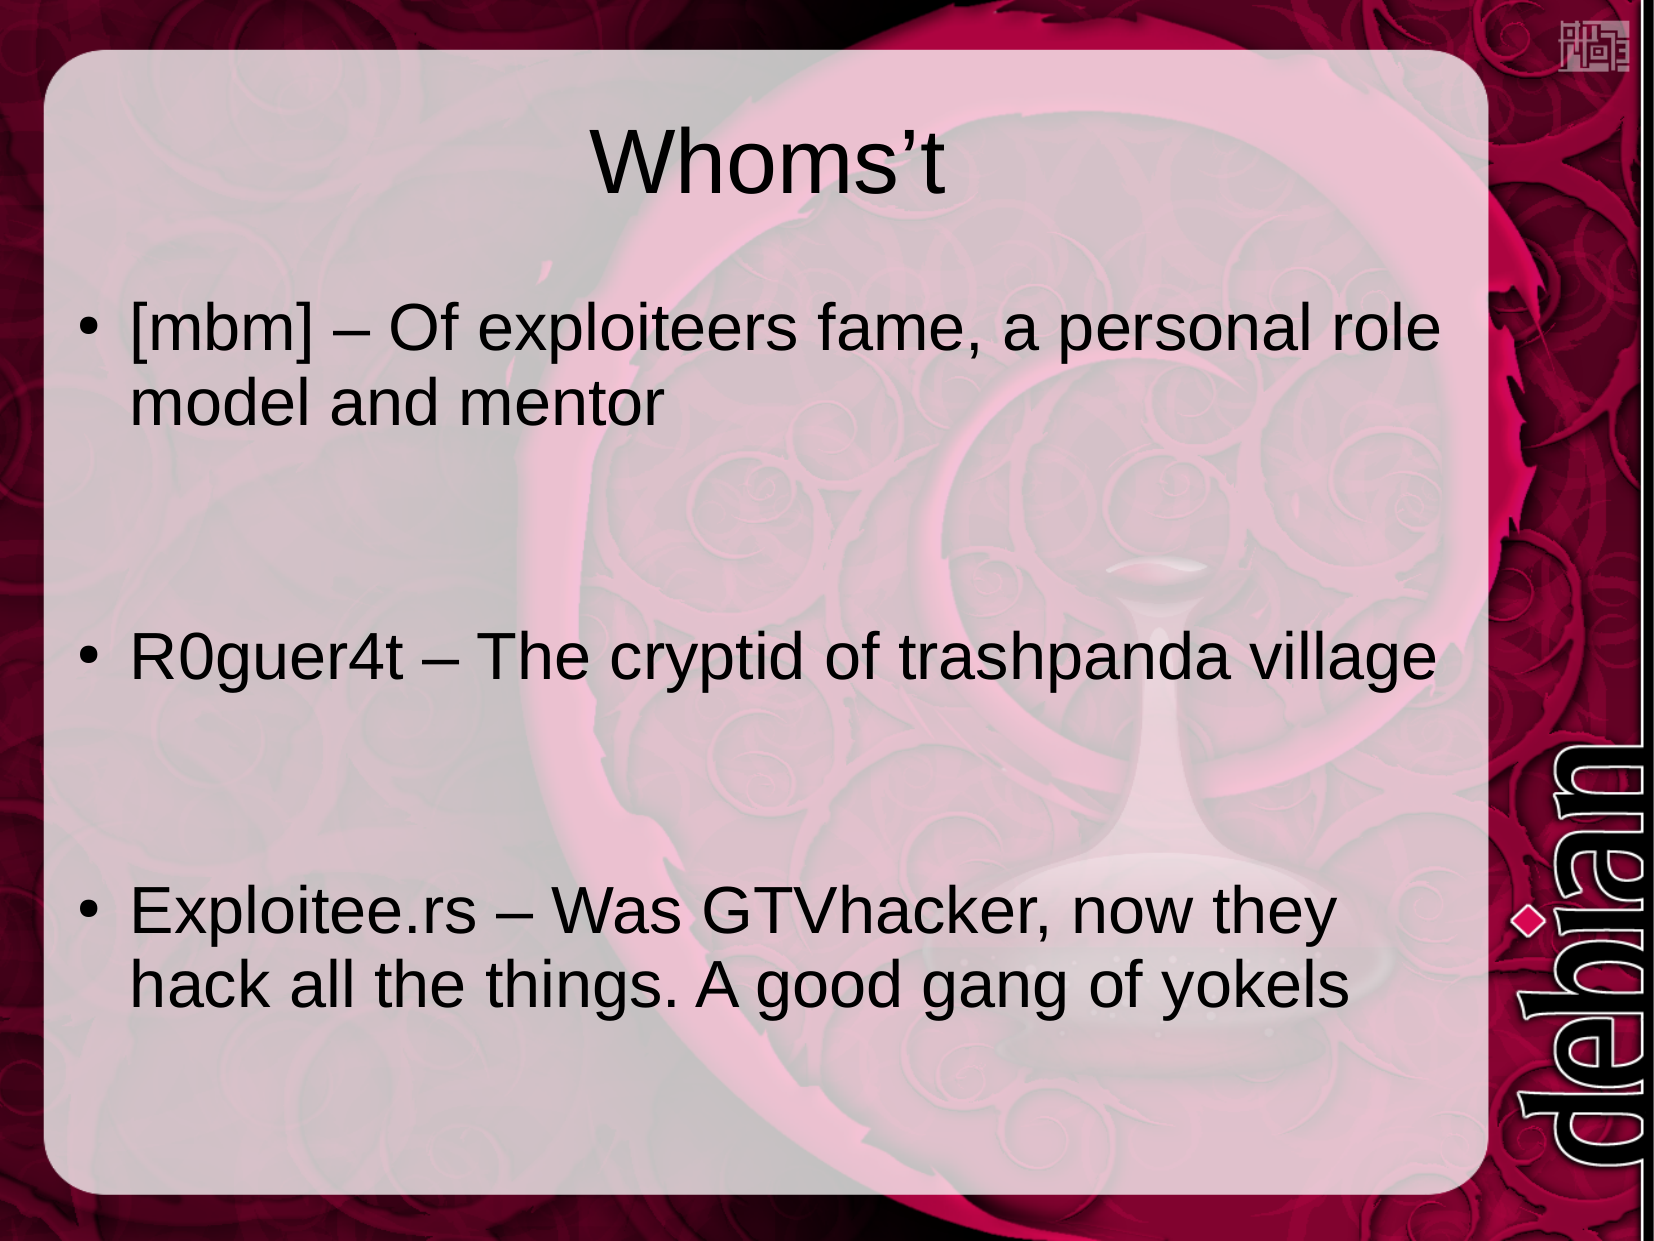

# Whoms’t
[mbm] – Of exploiteers fame, a personal role model and mentor
R0guer4t – The cryptid of trashpanda village
Exploitee.rs – Was GTVhacker, now they hack all the things. A good gang of yokels